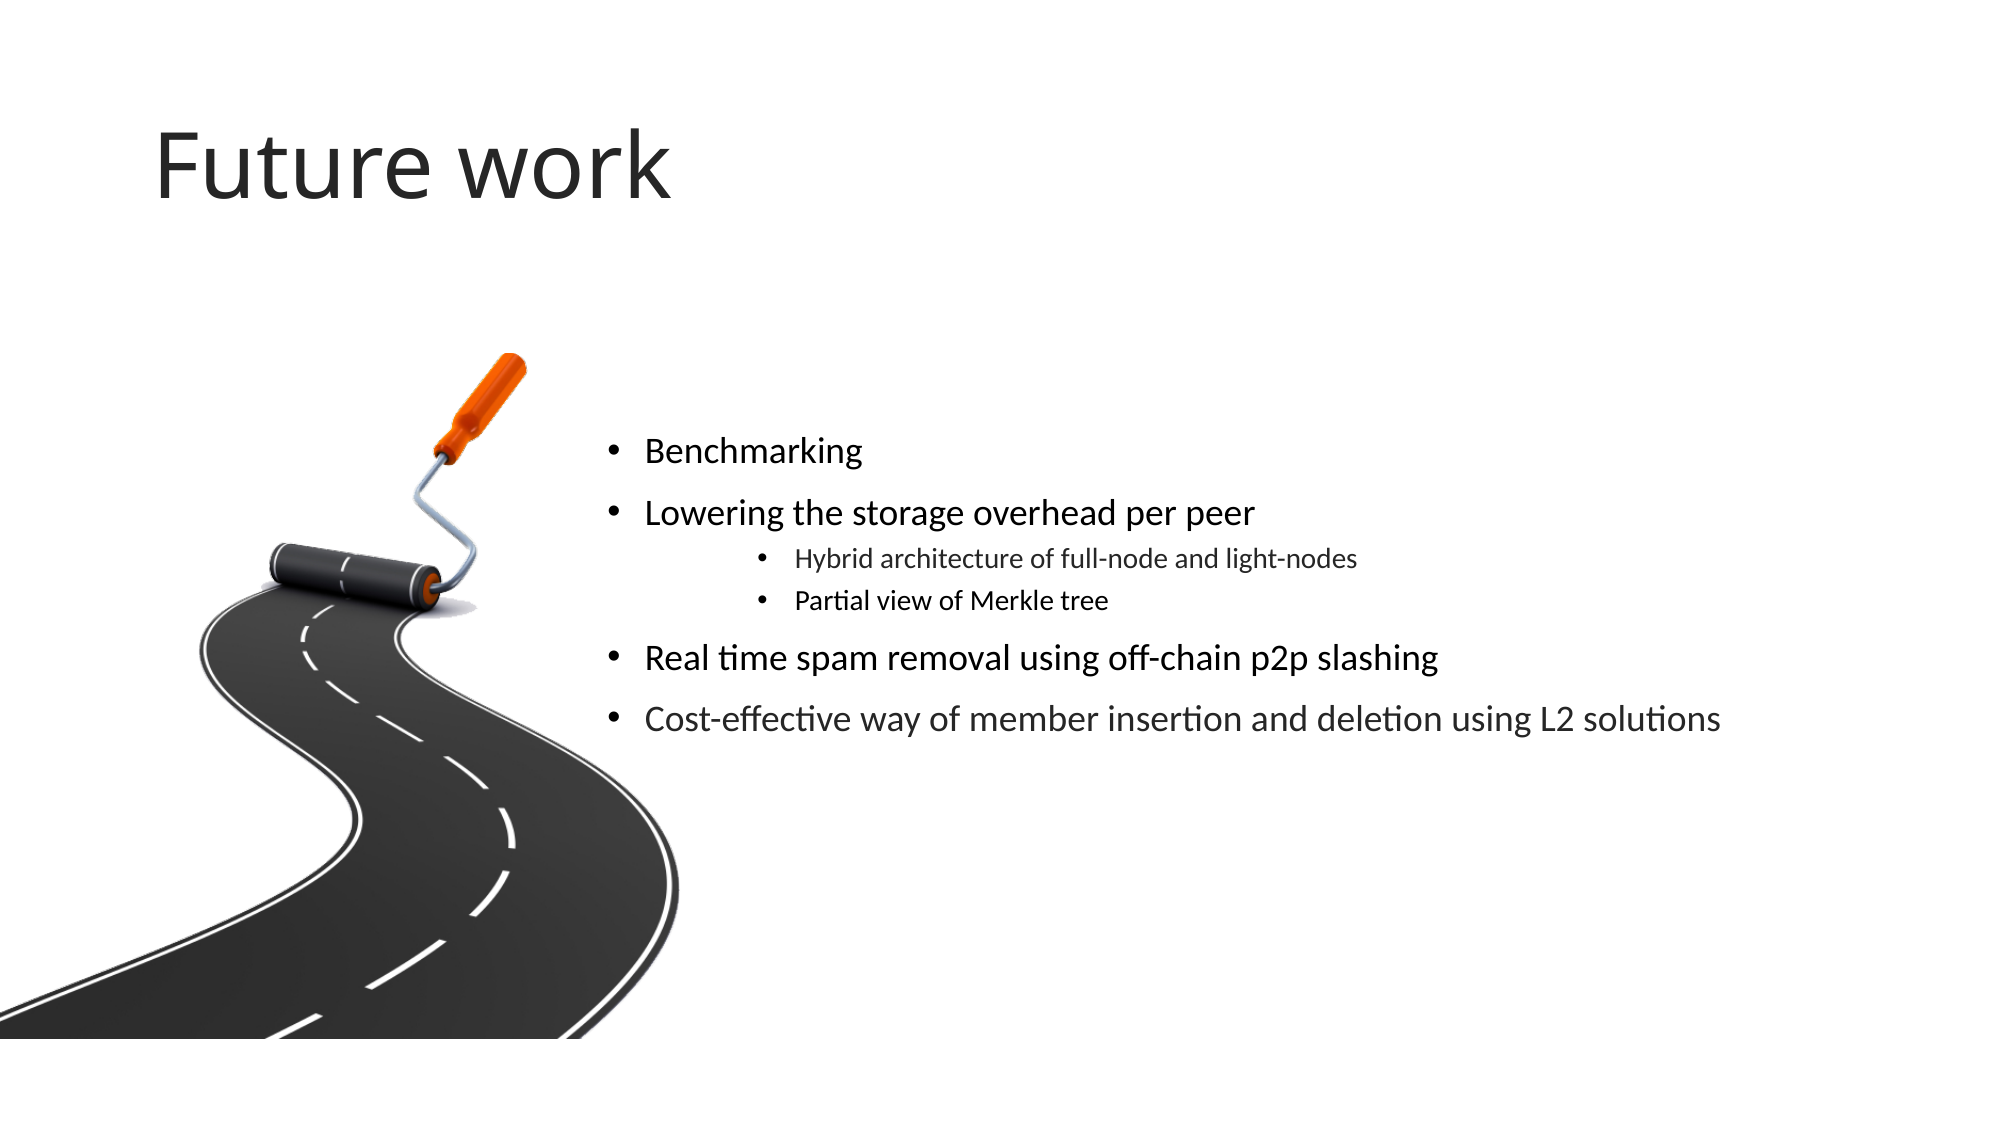

# Future work
Benchmarking
Lowering the storage overhead per peer
Hybrid architecture of full-node and light-nodes
Partial view of Merkle tree
Real time spam removal using off-chain p2p slashing
Cost-effective way of member insertion and deletion using L2 solutions